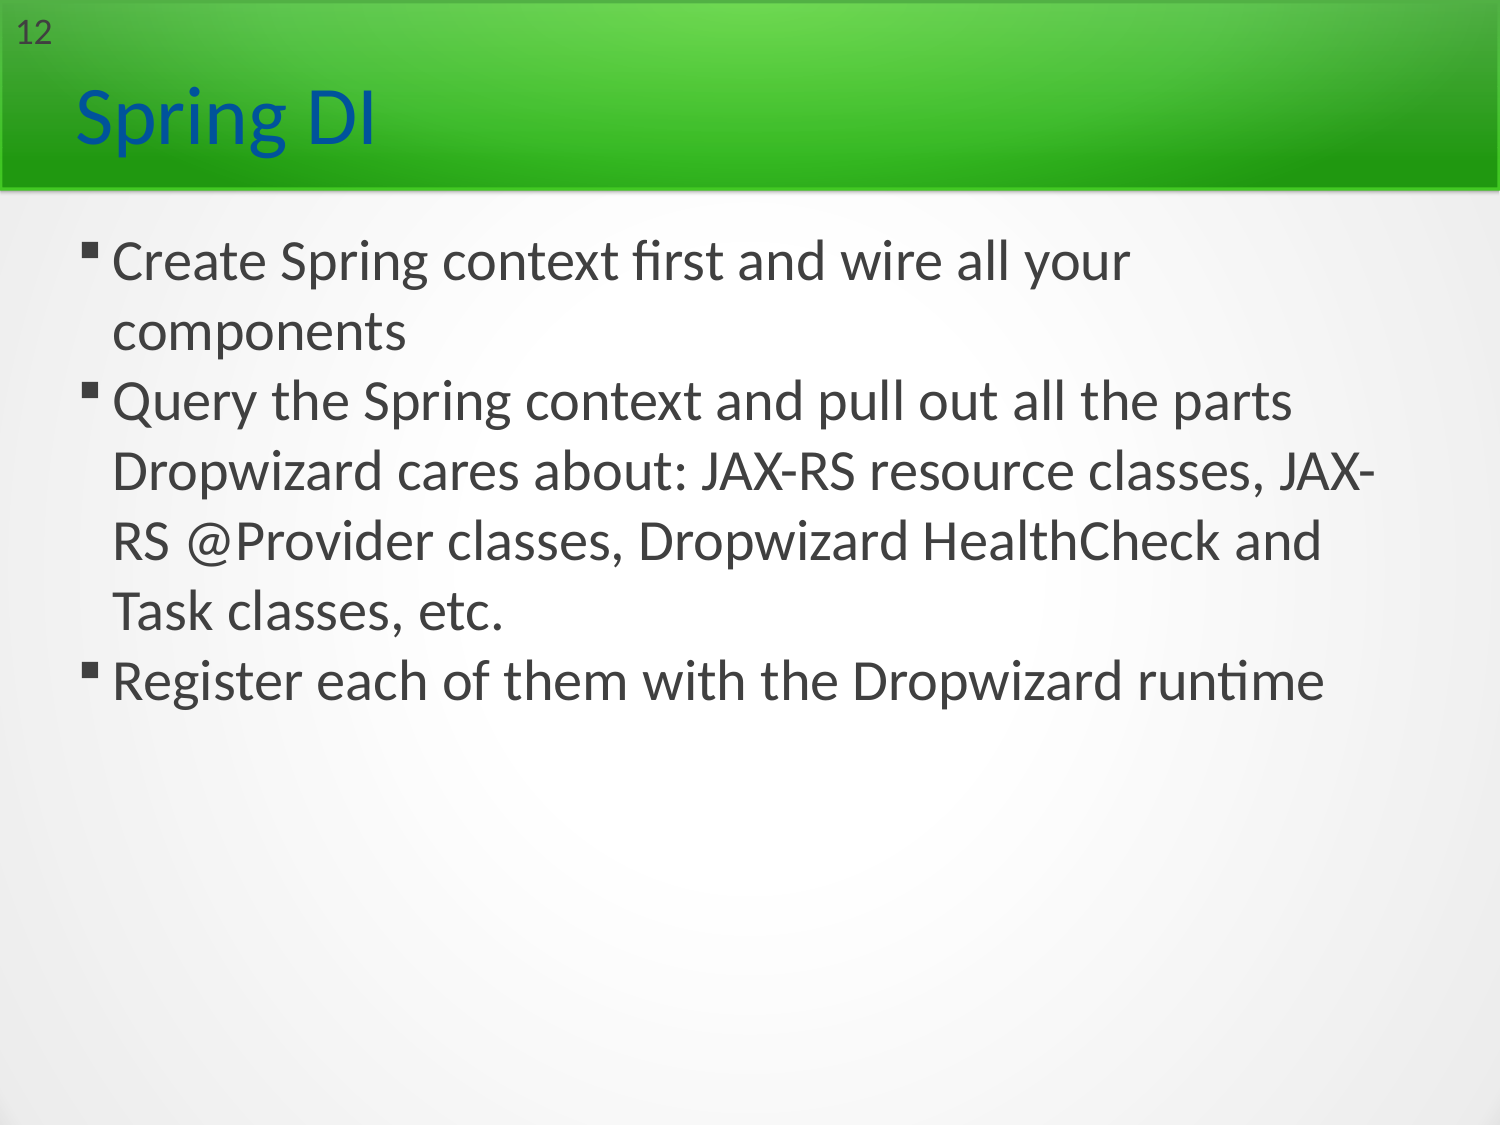

Spring DI
Create Spring context first and wire all your components
Query the Spring context and pull out all the parts Dropwizard cares about: JAX-RS resource classes, JAX-RS @Provider classes, Dropwizard HealthCheck and Task classes, etc.
Register each of them with the Dropwizard runtime